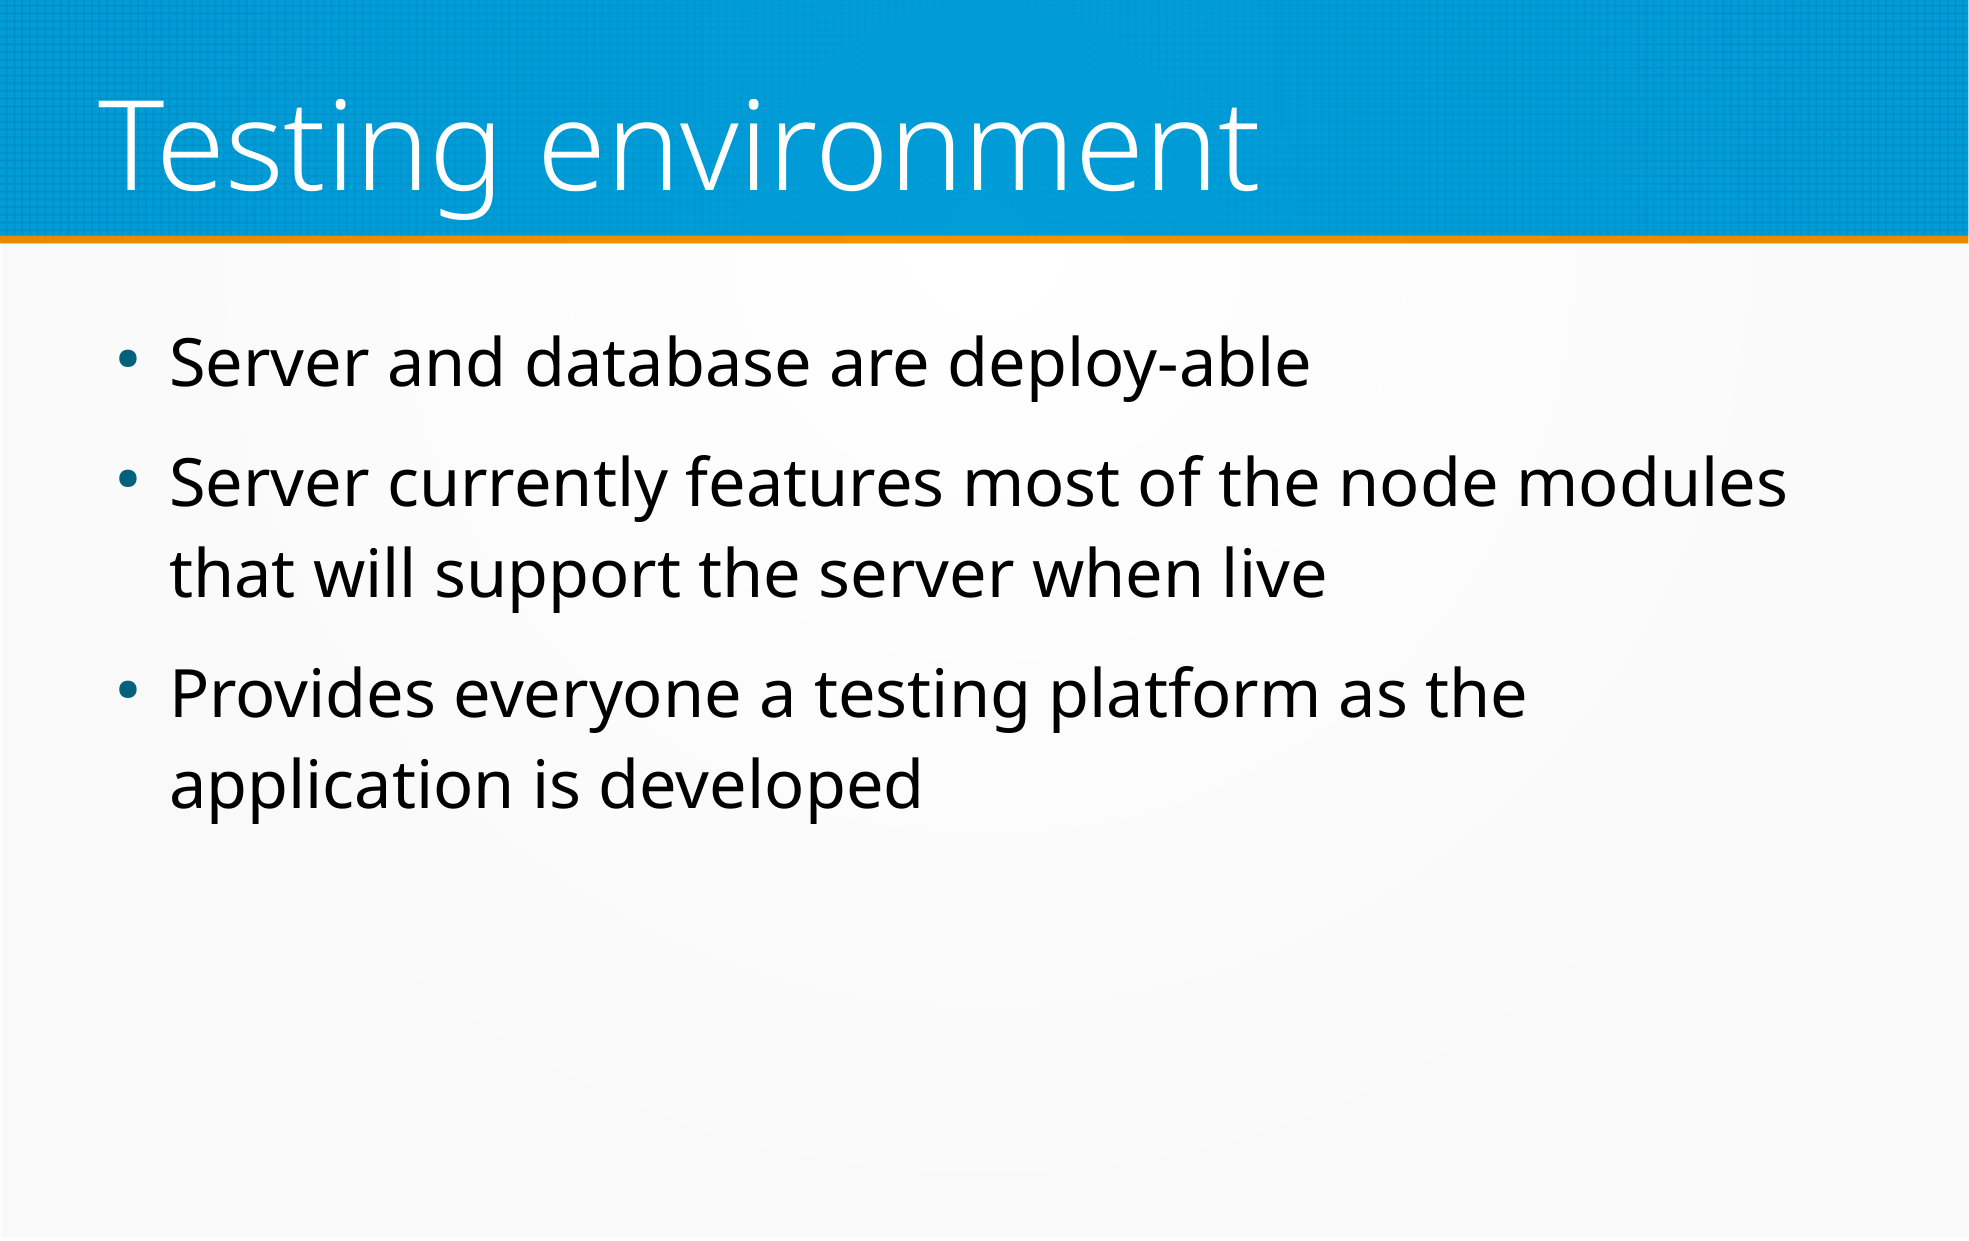

# Testing environment
Server and database are deploy-able
Server currently features most of the node modules that will support the server when live
Provides everyone a testing platform as the application is developed